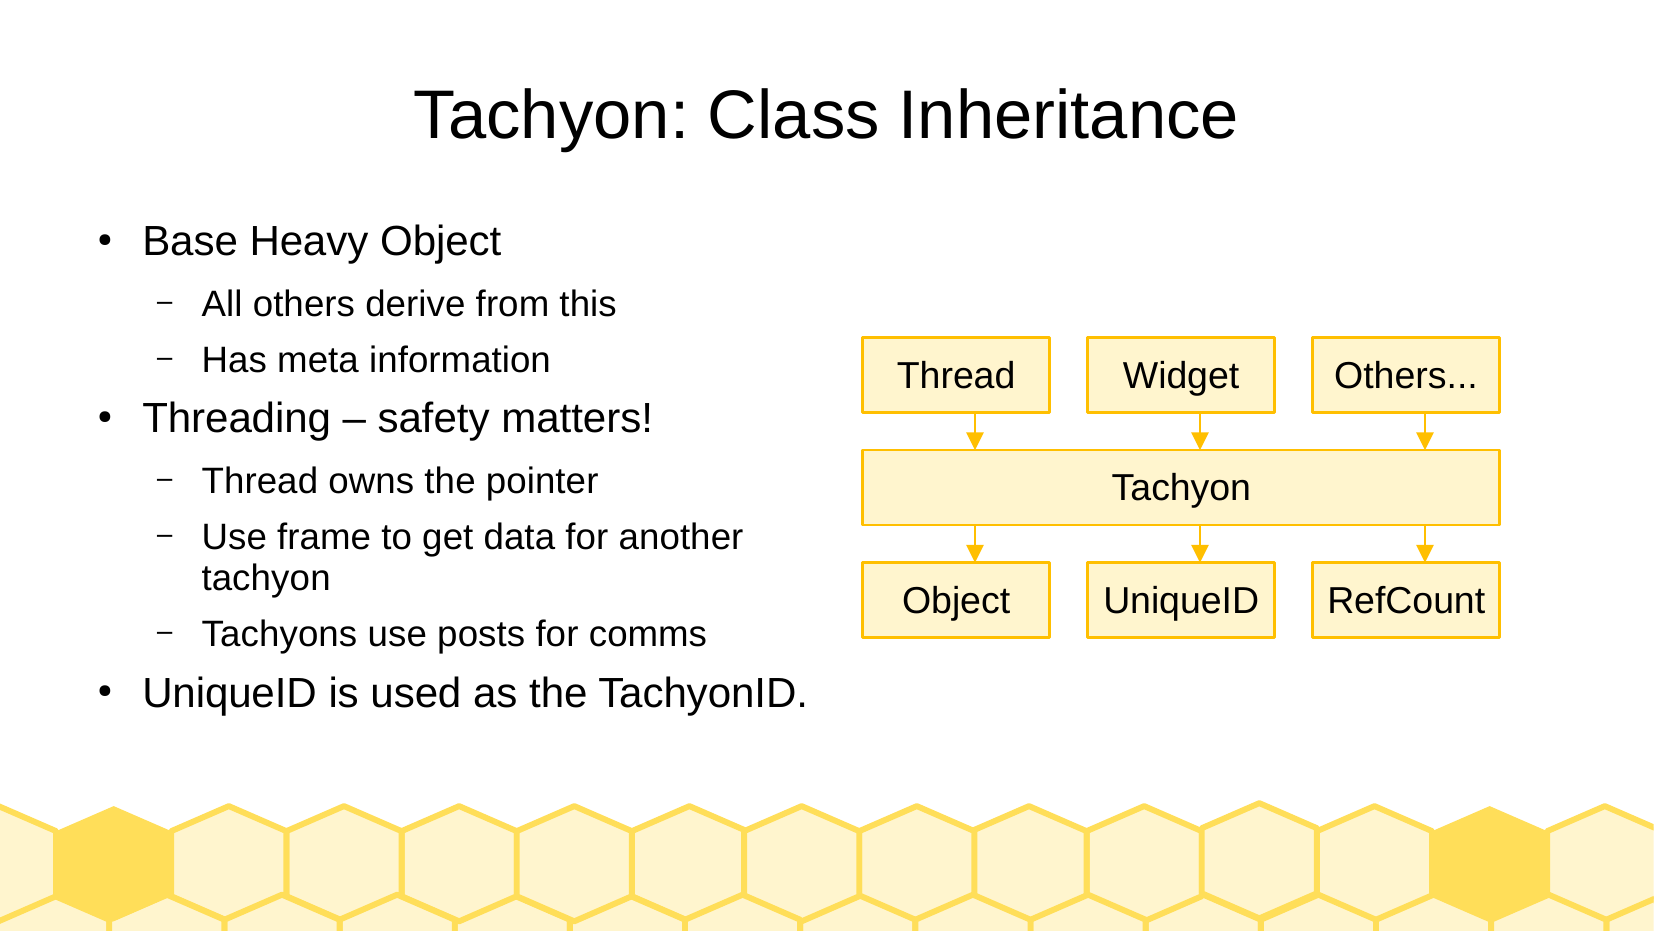

# Tachyon: Class Inheritance
Base Heavy Object
All others derive from this
Has meta information
Threading – safety matters!
Thread owns the pointer
Use frame to get data for another tachyon
Tachyons use posts for comms
UniqueID is used as the TachyonID.
Thread
Widget
Others...
Tachyon
Object
UniqueID
RefCount